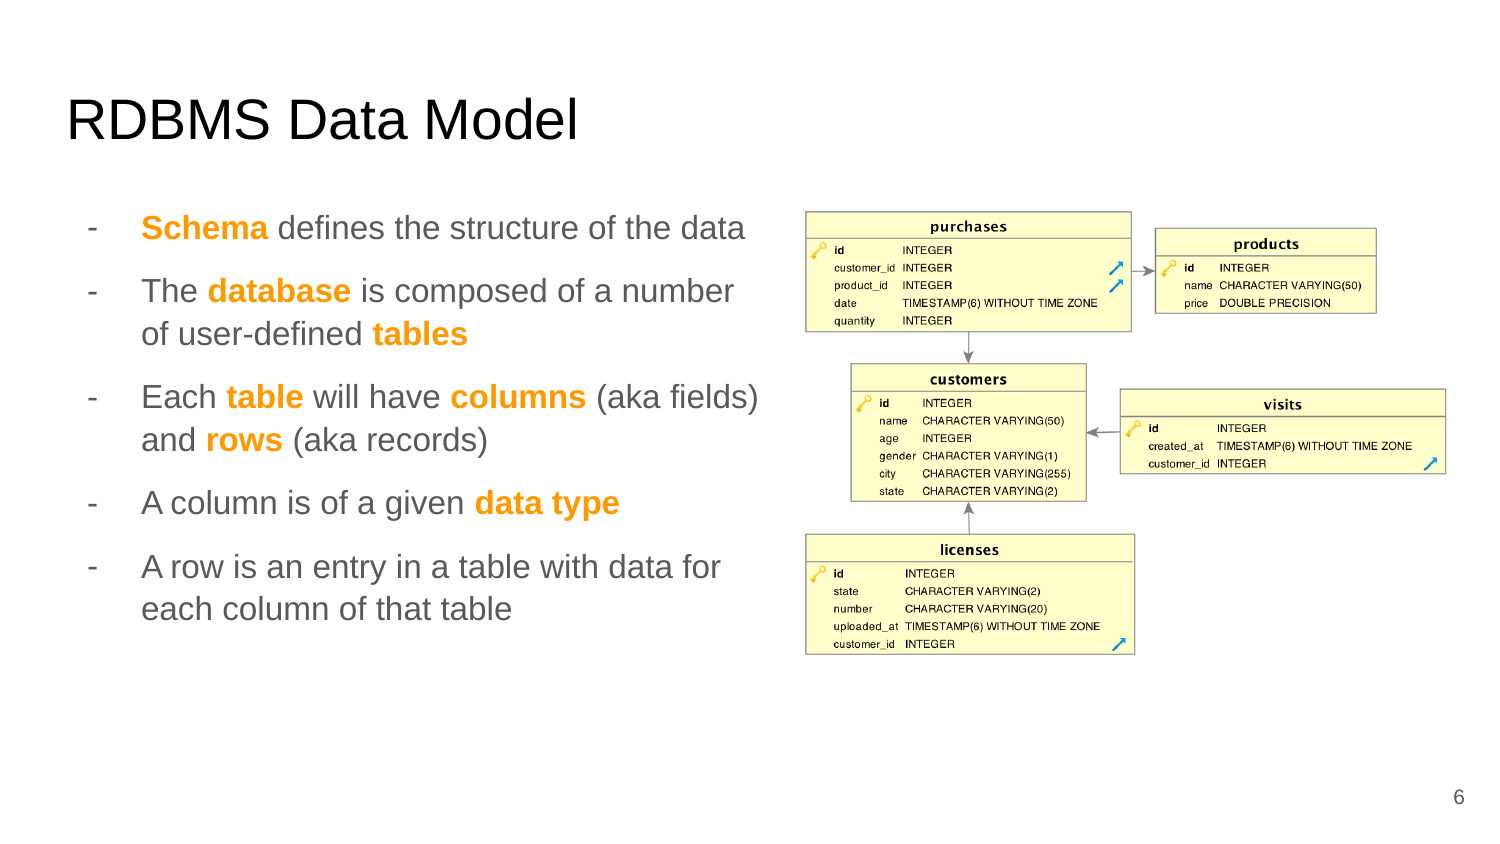

# RDBMS Data Model
Schema defines the structure of the data
The database is composed of a number of user-defined tables
Each table will have columns (aka fields) and rows (aka records)
A column is of a given data type
A row is an entry in a table with data for each column of that table